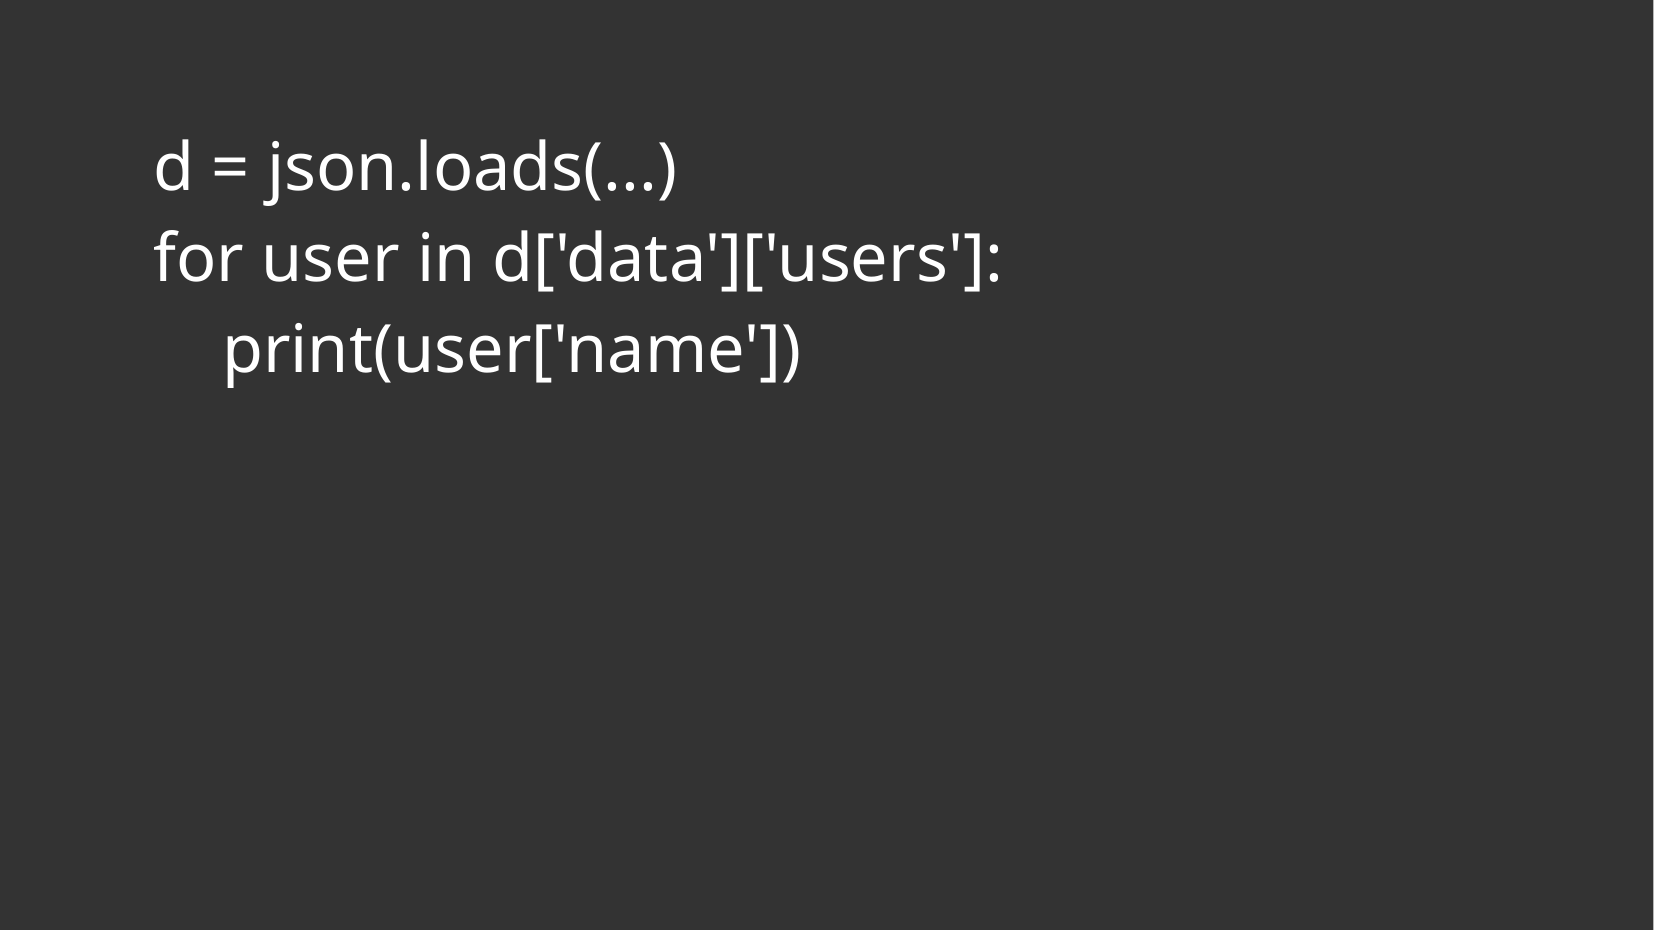

d = json.loads(...)
for user in d['data']['users']:
 print(user['name'])
#